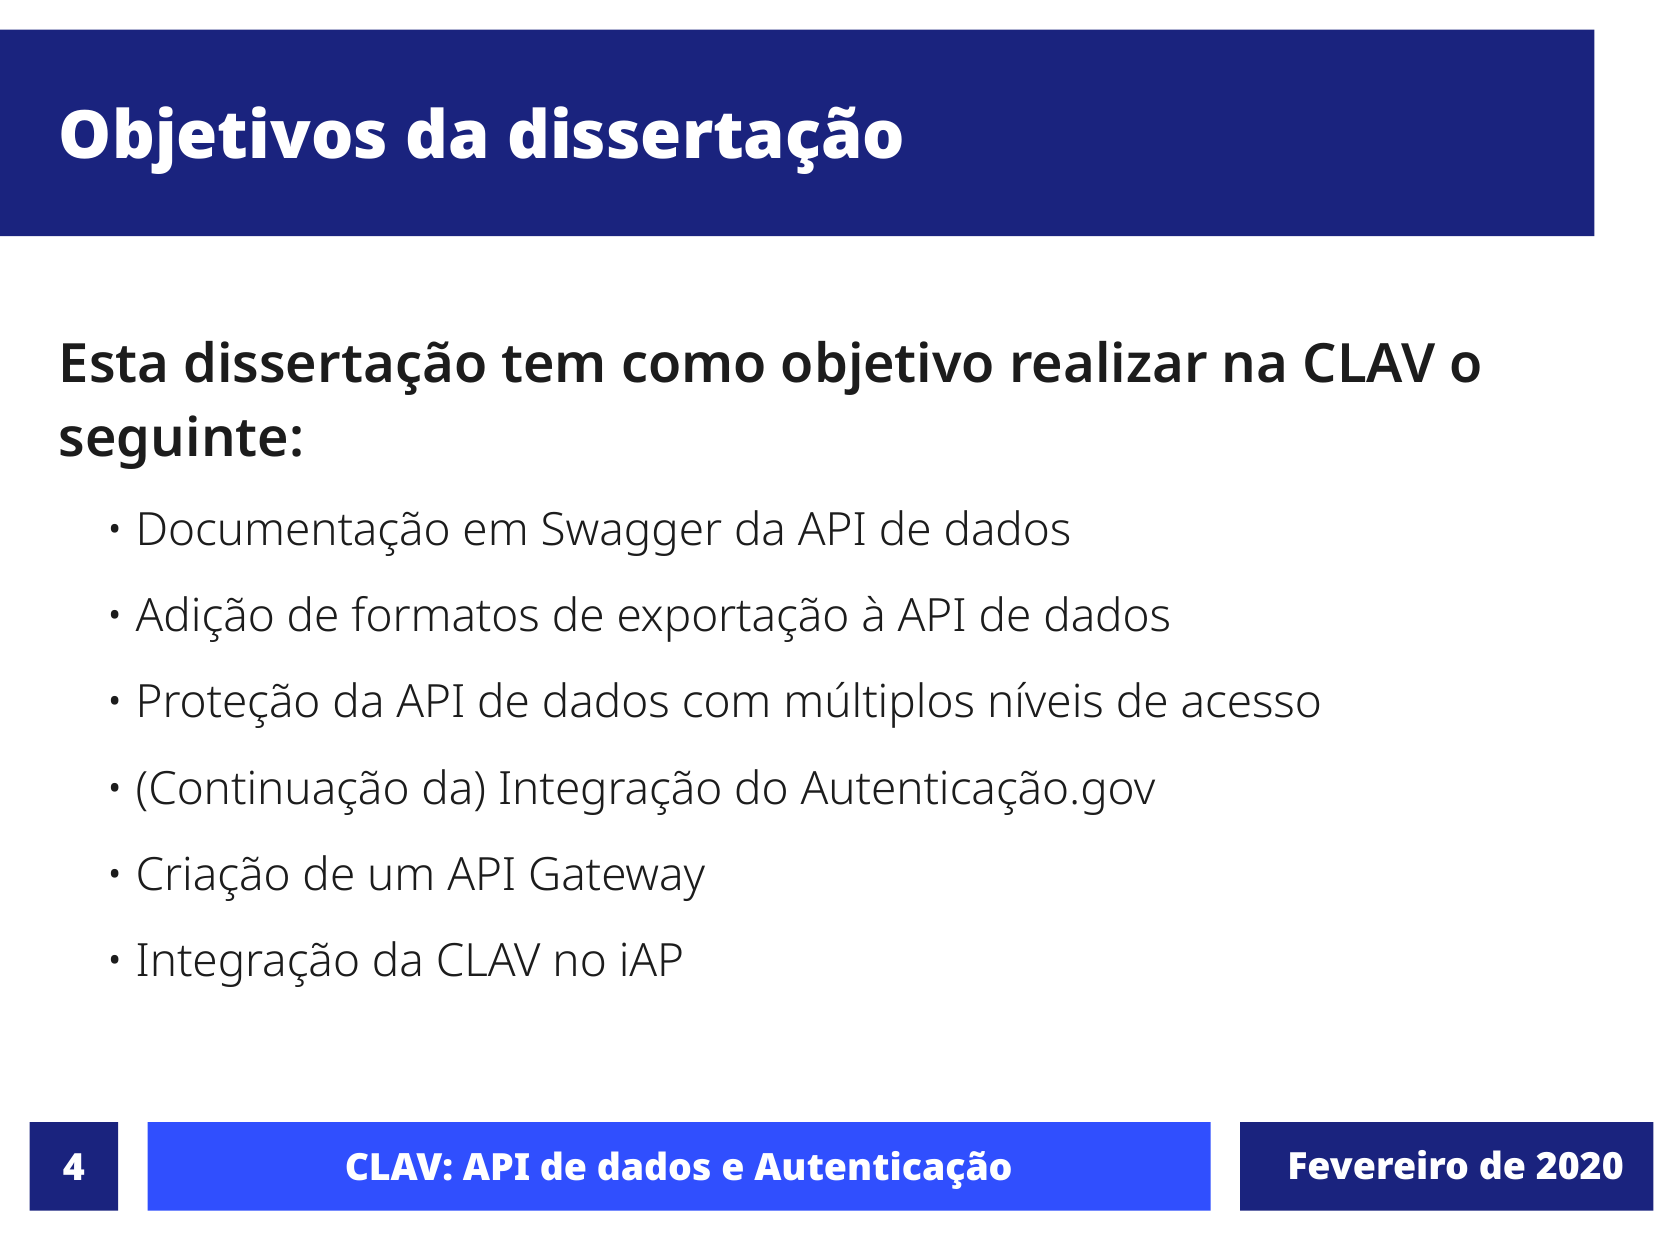

# Objetivos da dissertação
Esta dissertação tem como objetivo realizar na CLAV o seguinte:
• Documentação em Swagger da API de dados
• Adição de formatos de exportação à API de dados
• Proteção da API de dados com múltiplos níveis de acesso
• (Continuação da) Integração do Autenticação.gov
• Criação de um API Gateway
• Integração da CLAV no iAP
4
CLAV: API de dados e Autenticação
Fevereiro de 2020